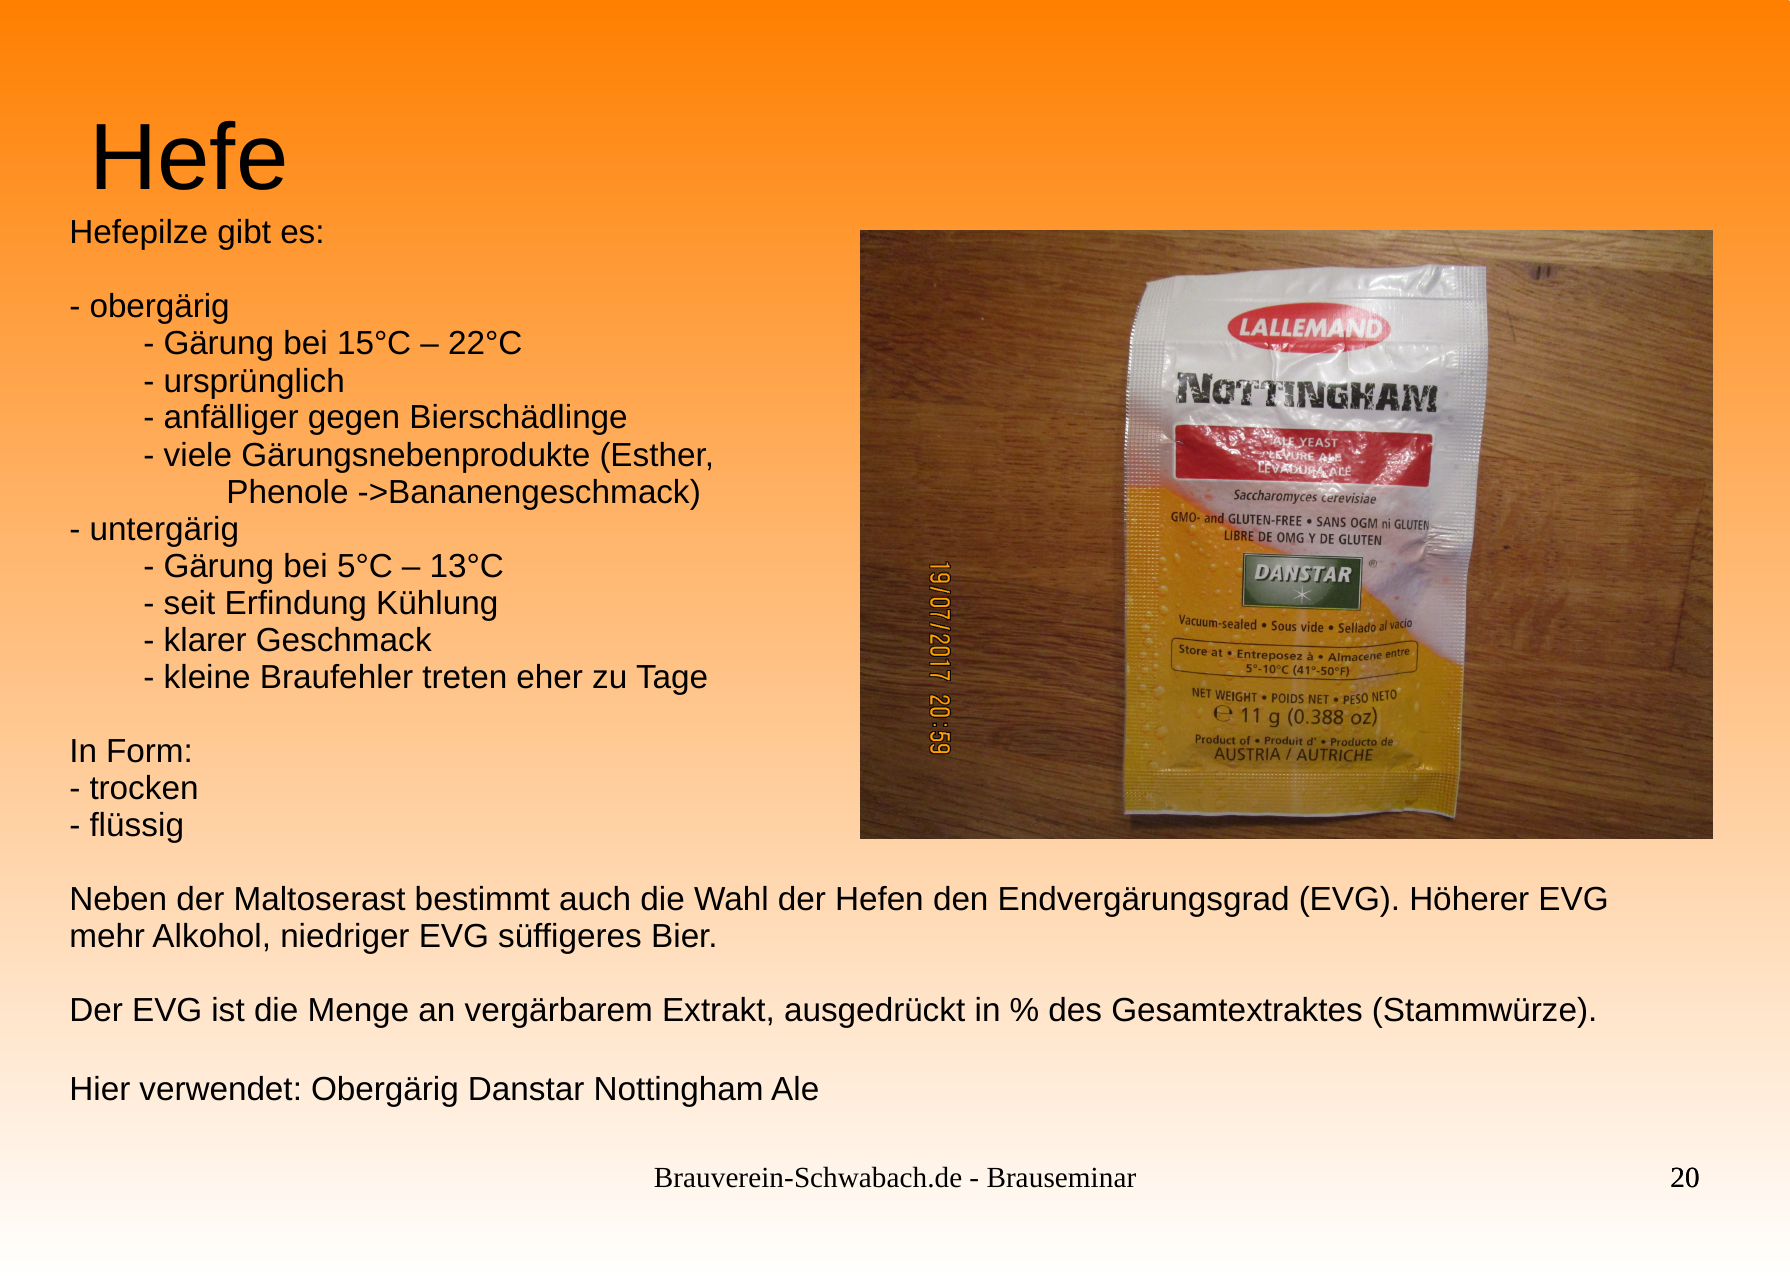

# Hefe
Hefepilze gibt es:
- obergärig
	- Gärung bei 15°C – 22°C
	- ursprünglich
	- anfälliger gegen Bierschädlinge
	- viele Gärungsnebenprodukte (Esther,
		 Phenole ->Bananengeschmack)
- untergärig
	- Gärung bei 5°C – 13°C
	- seit Erfindung Kühlung
	- klarer Geschmack
	- kleine Braufehler treten eher zu Tage
In Form:
- trocken
- flüssig
Neben der Maltoserast bestimmt auch die Wahl der Hefen den Endvergärungsgrad (EVG). Höherer EVG mehr Alkohol, niedriger EVG süffigeres Bier.
Der EVG ist die Menge an vergärbarem Extrakt, ausgedrückt in % des Gesamtextraktes (Stammwürze).
Hier verwendet: Obergärig Danstar Nottingham Ale
Brauverein-Schwabach.de - Brauseminar
20